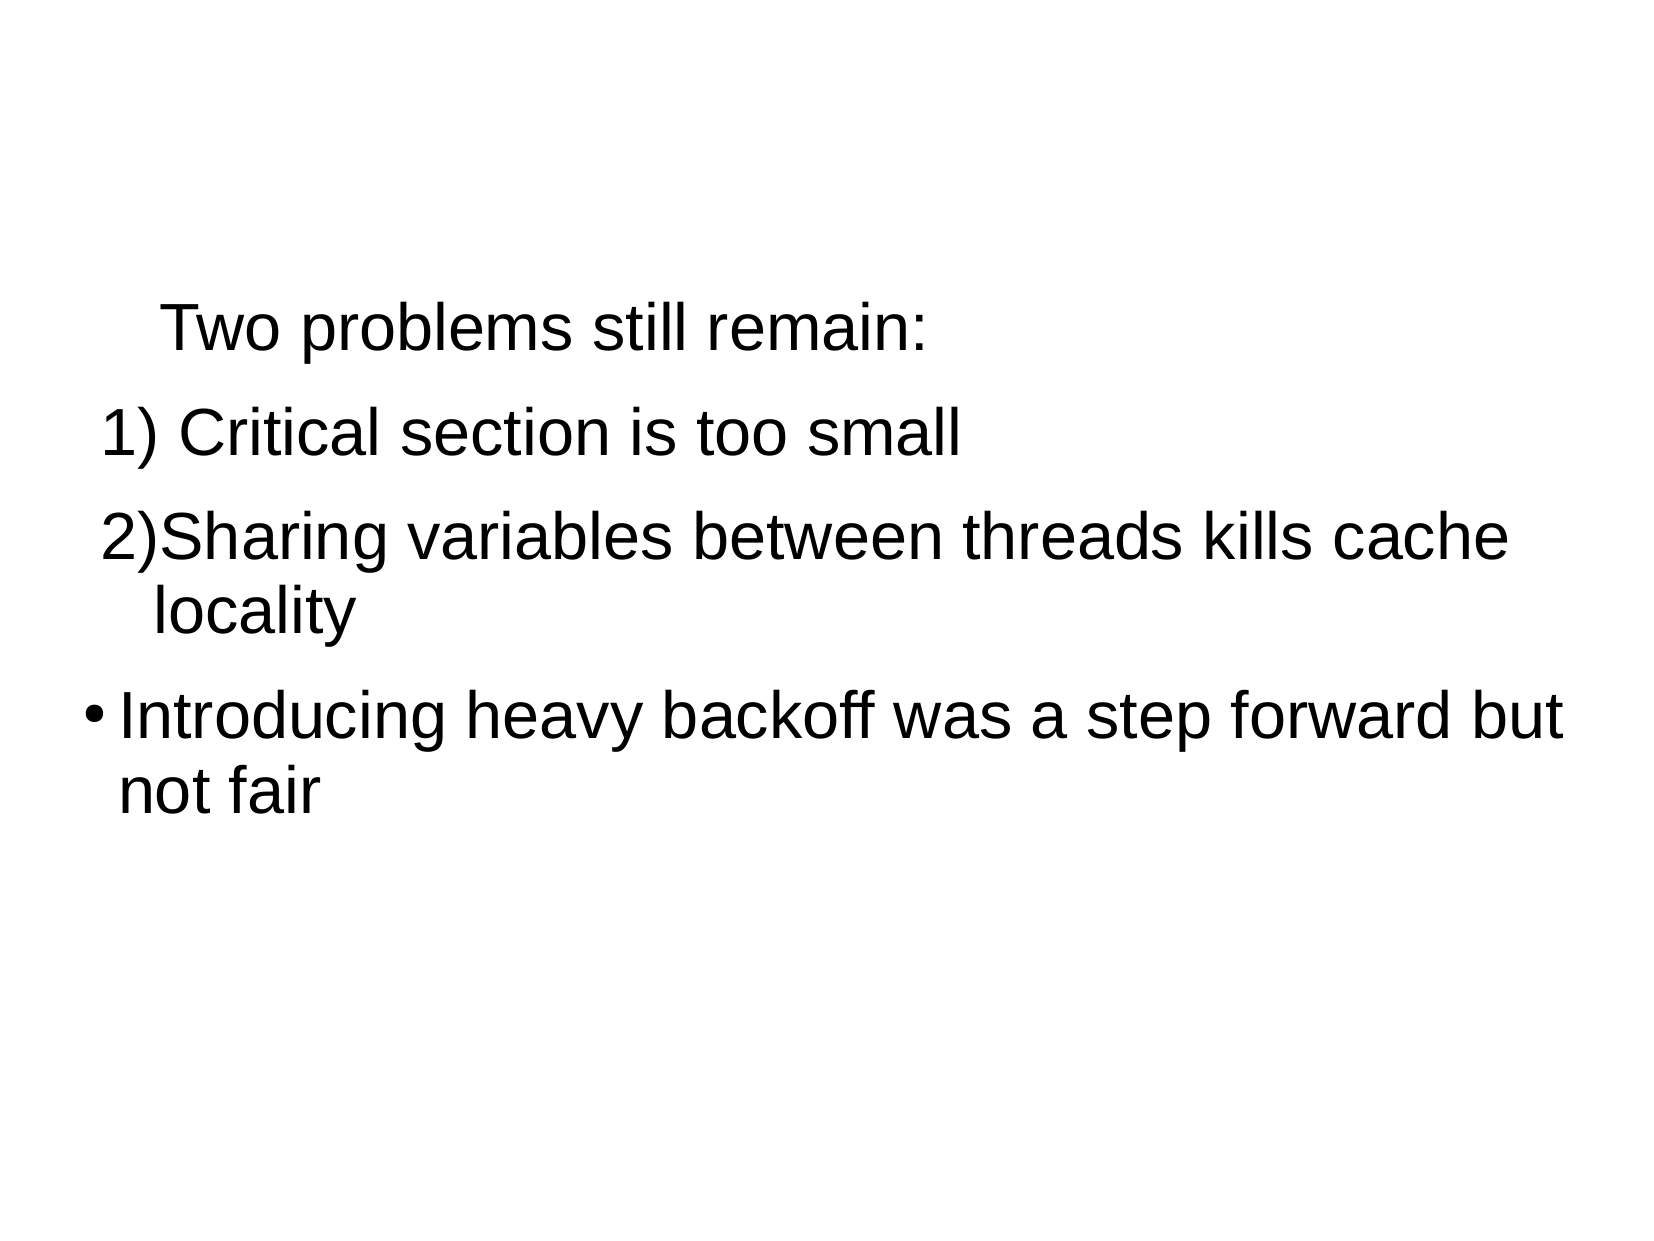

#
Two problems still remain:
 Critical section is too small
Sharing variables between threads kills cache locality
Introducing heavy backoff was a step forward but not fair